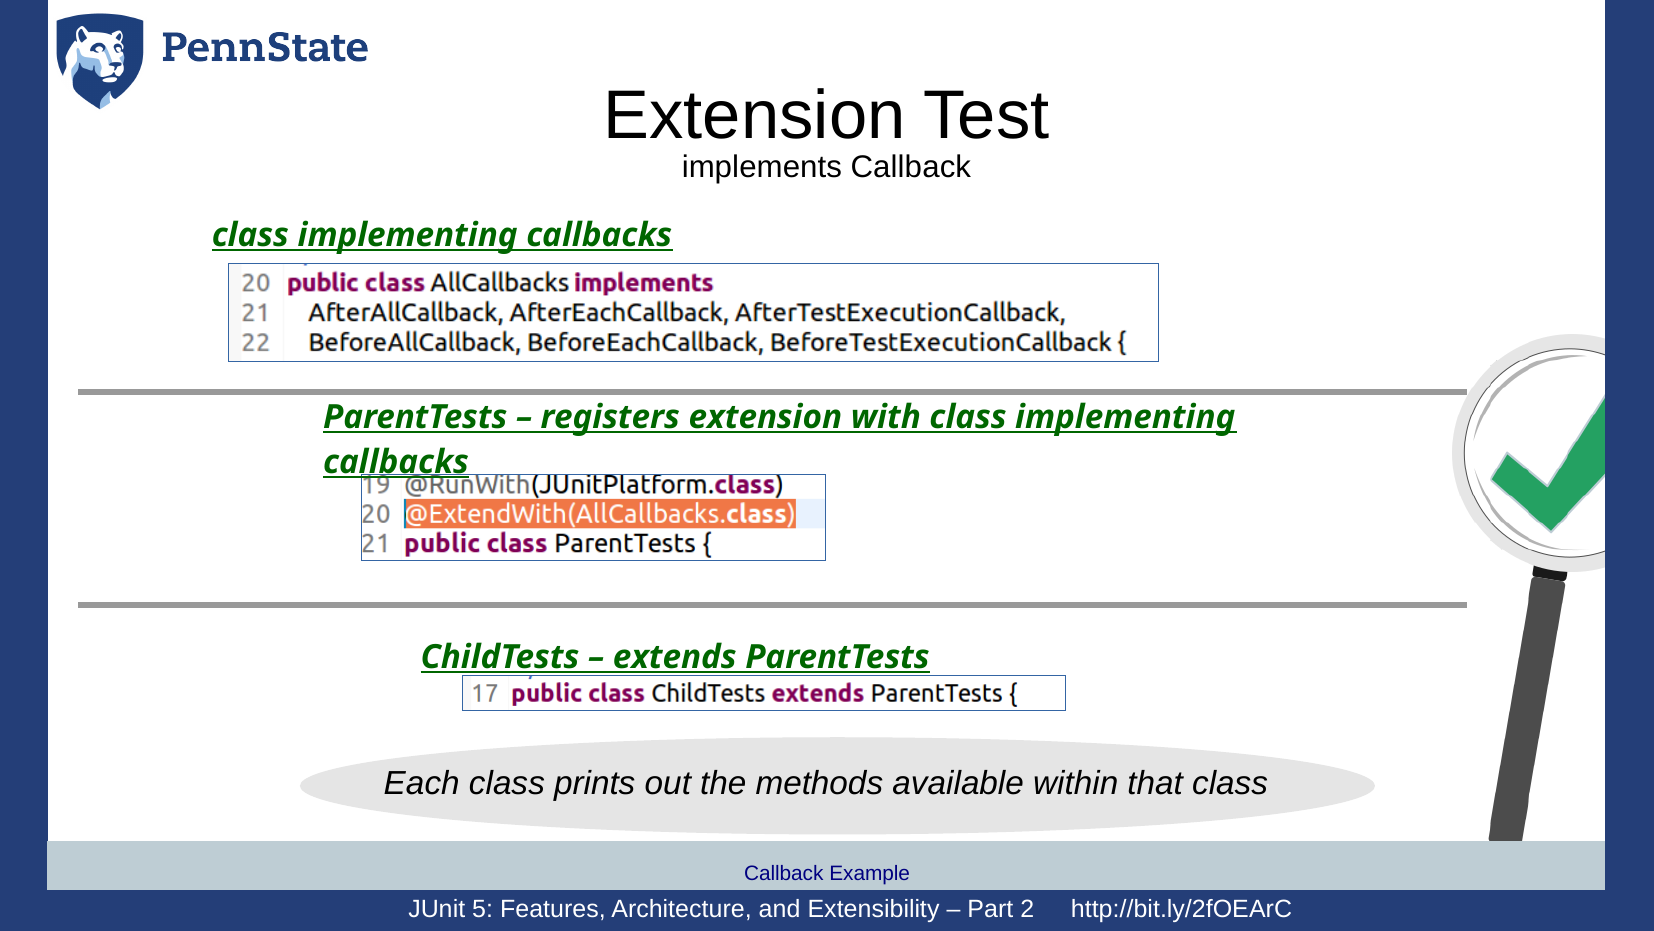

# Extension Test
implements Callback
class implementing callbacks
ParentTests – registers extension with class implementing callbacks
ChildTests – extends ParentTests
Each class prints out the methods available within that class
Callback Example